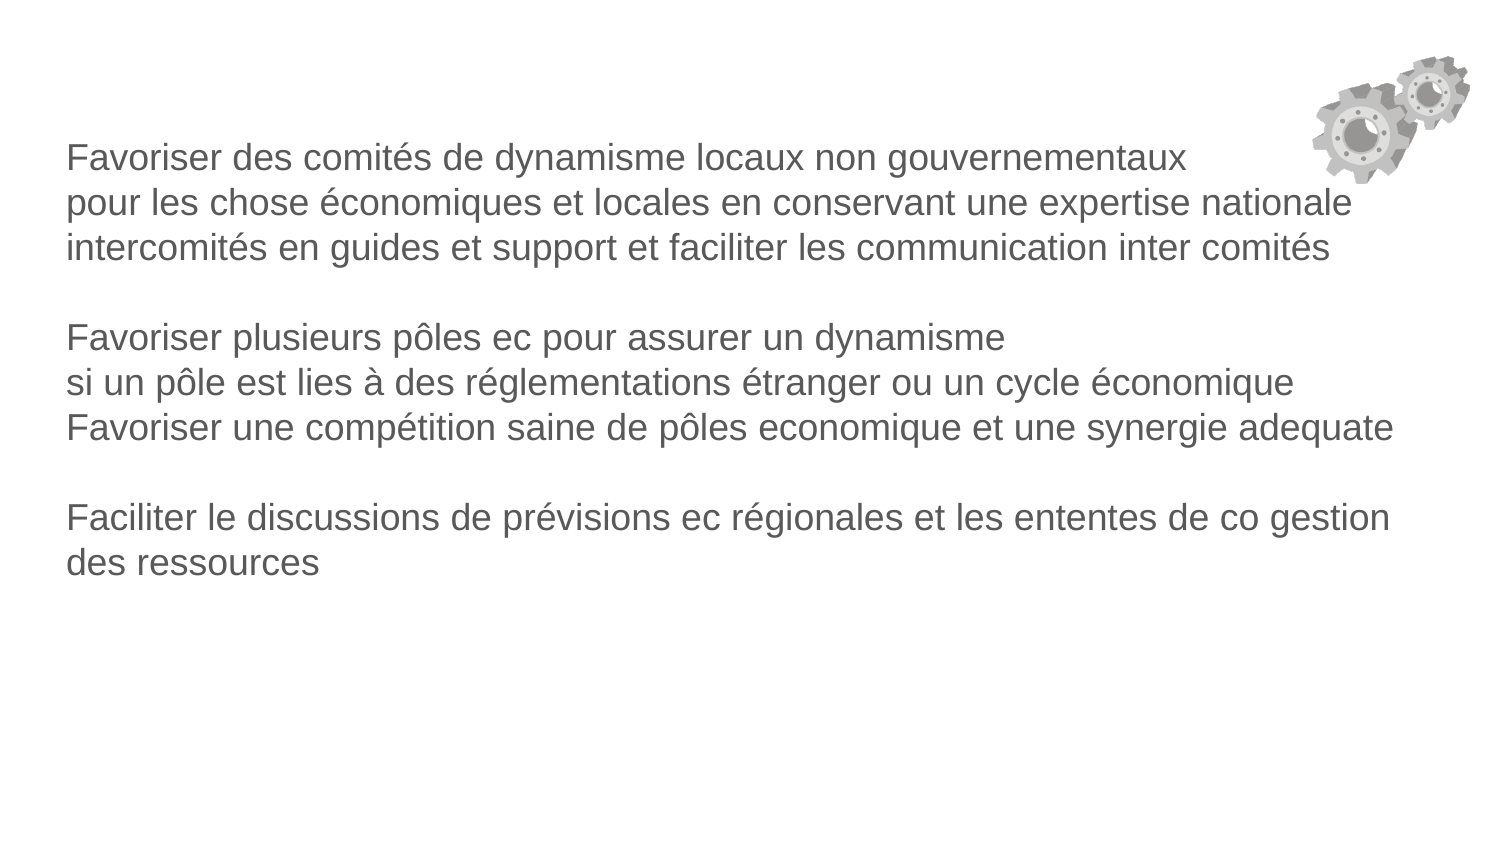

#
Favoriser des comités de dynamisme locaux non gouvernementaux
pour les chose économiques et locales en conservant une expertise nationale intercomités en guides et support et faciliter les communication inter comités
Favoriser plusieurs pôles ec pour assurer un dynamisme
si un pôle est lies à des réglementations étranger ou un cycle économique
Favoriser une compétition saine de pôles economique et une synergie adequate
Faciliter le discussions de prévisions ec régionales et les ententes de co gestion des ressources